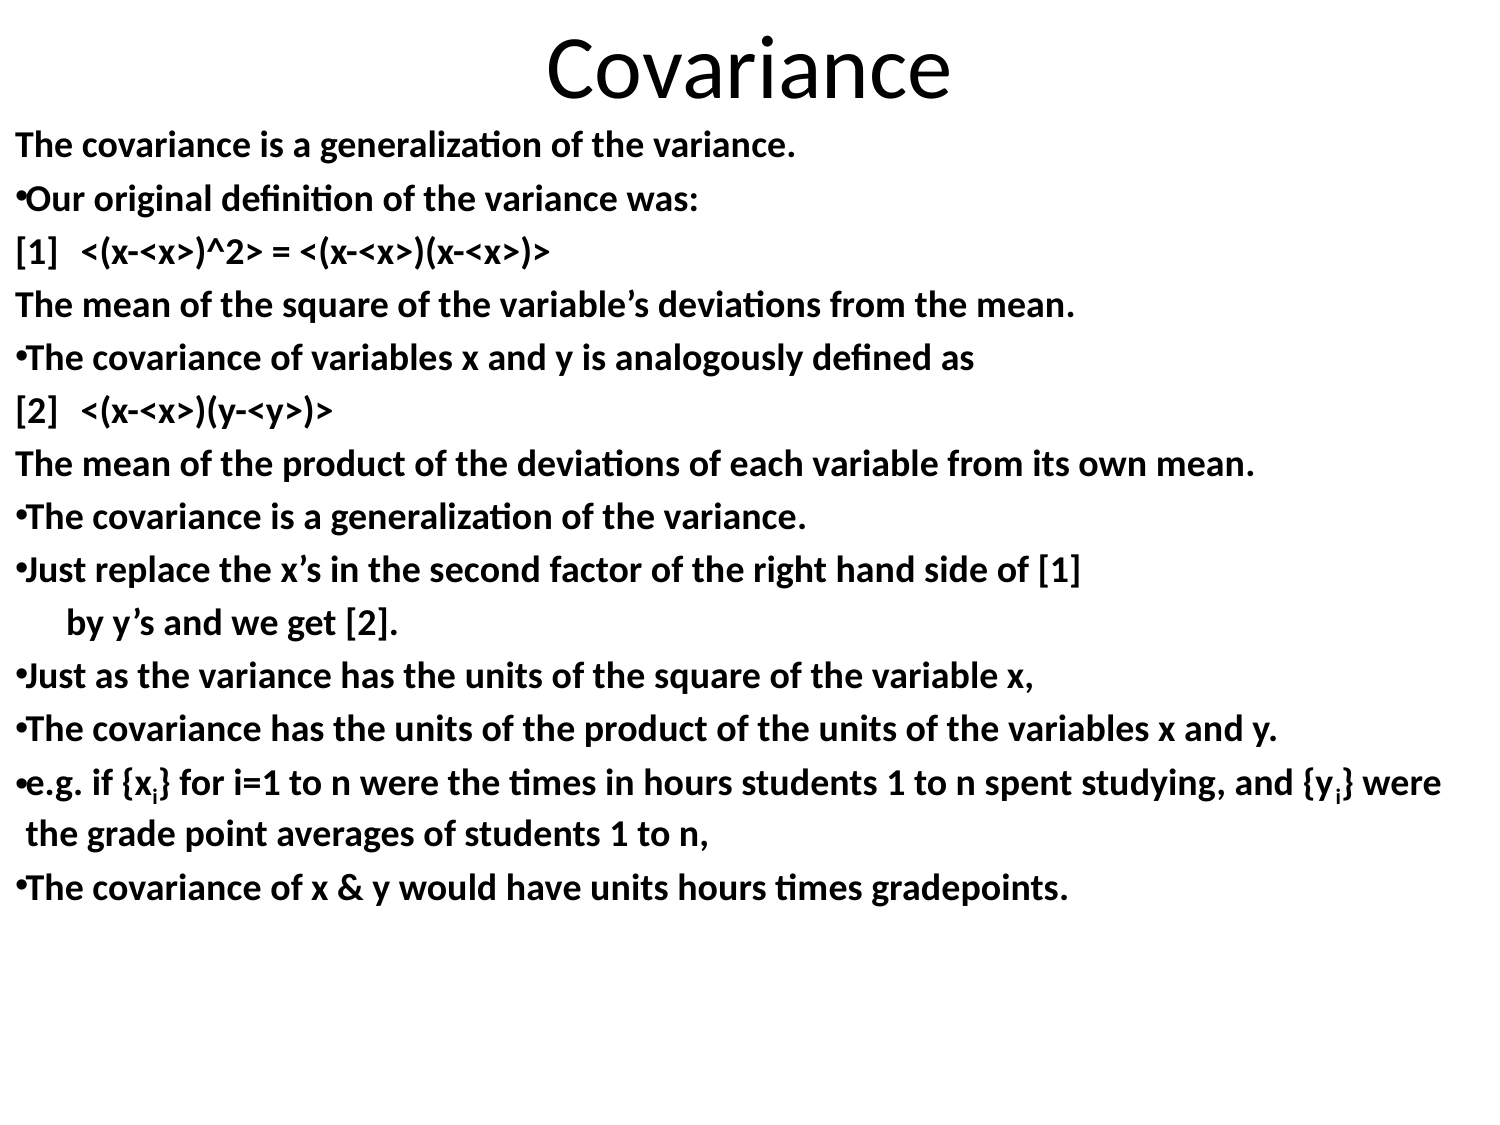

# Covariance
The covariance is a generalization of the variance.
Our original definition of the variance was:
[1]	 <(x-<x>)^2> = <(x-<x>)(x-<x>)>
The mean of the square of the variable’s deviations from the mean.
The covariance of variables x and y is analogously defined as
[2]	 <(x-<x>)(y-<y>)>
The mean of the product of the deviations of each variable from its own mean.
The covariance is a generalization of the variance.
Just replace the x’s in the second factor of the right hand side of [1]
 by y’s and we get [2].
Just as the variance has the units of the square of the variable x,
The covariance has the units of the product of the units of the variables x and y.
e.g. if {xi} for i=1 to n were the times in hours students 1 to n spent studying, and {yi} were the grade point averages of students 1 to n,
The covariance of x & y would have units hours times gradepoints.